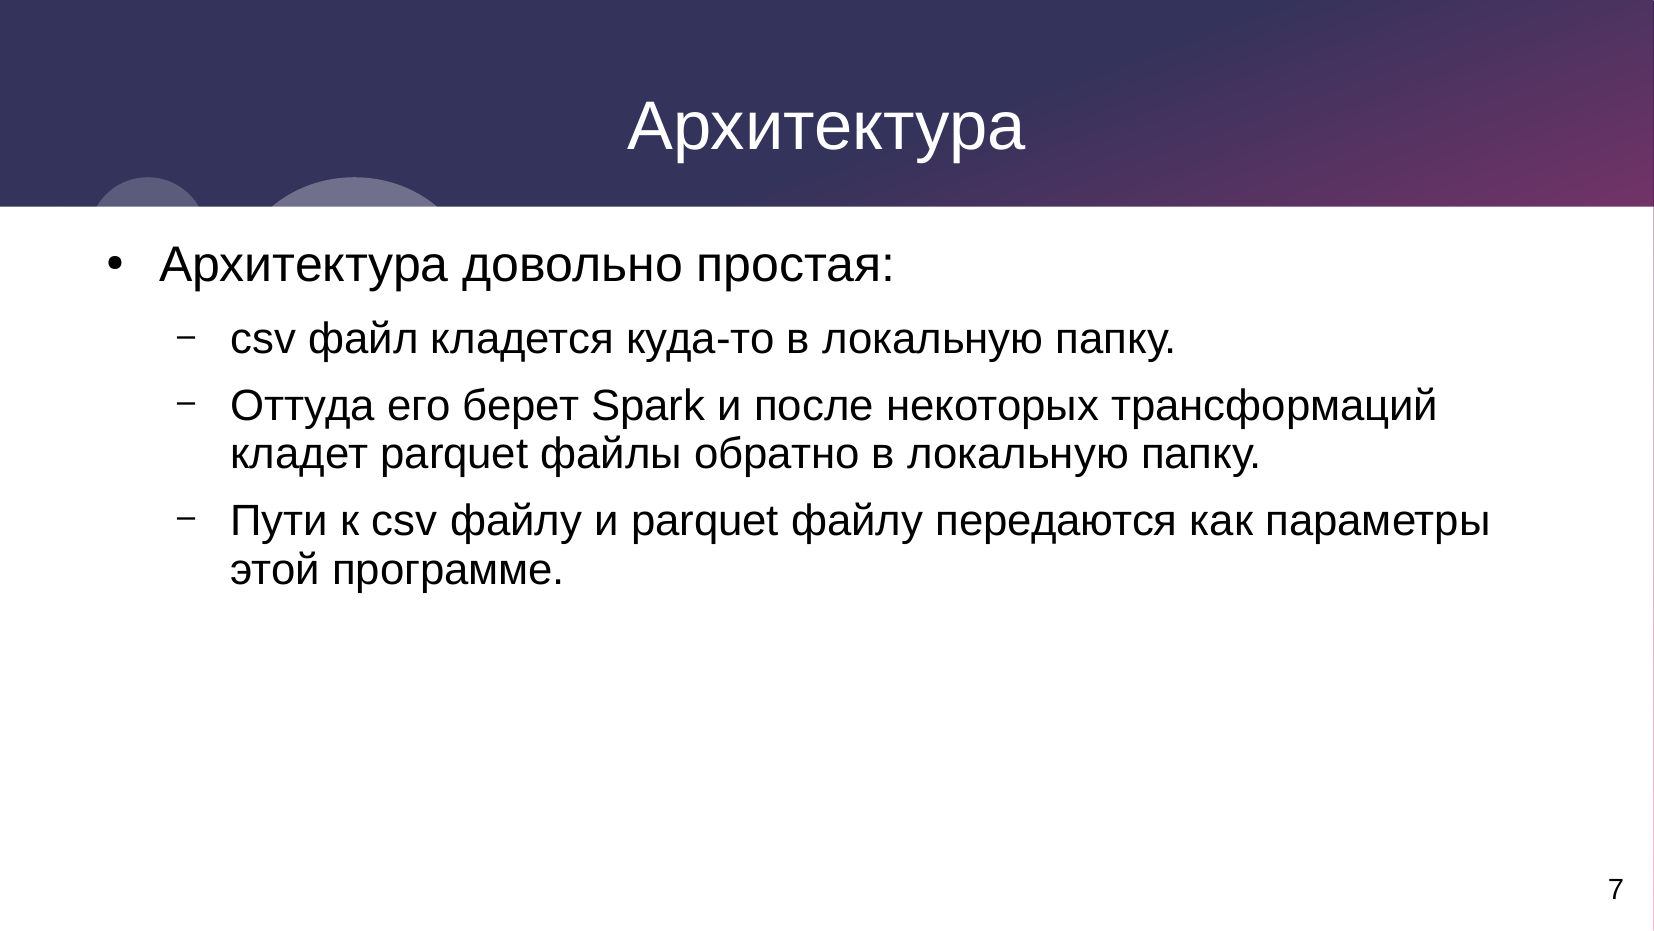

# Архитектура
Архитектура довольно простая:
csv файл кладется куда-то в локальную папку.
Оттуда его берет Spark и после некоторых трансформаций кладет parquet файлы обратно в локальную папку.
Пути к csv файлу и parquet файлу передаются как параметры этой программе.